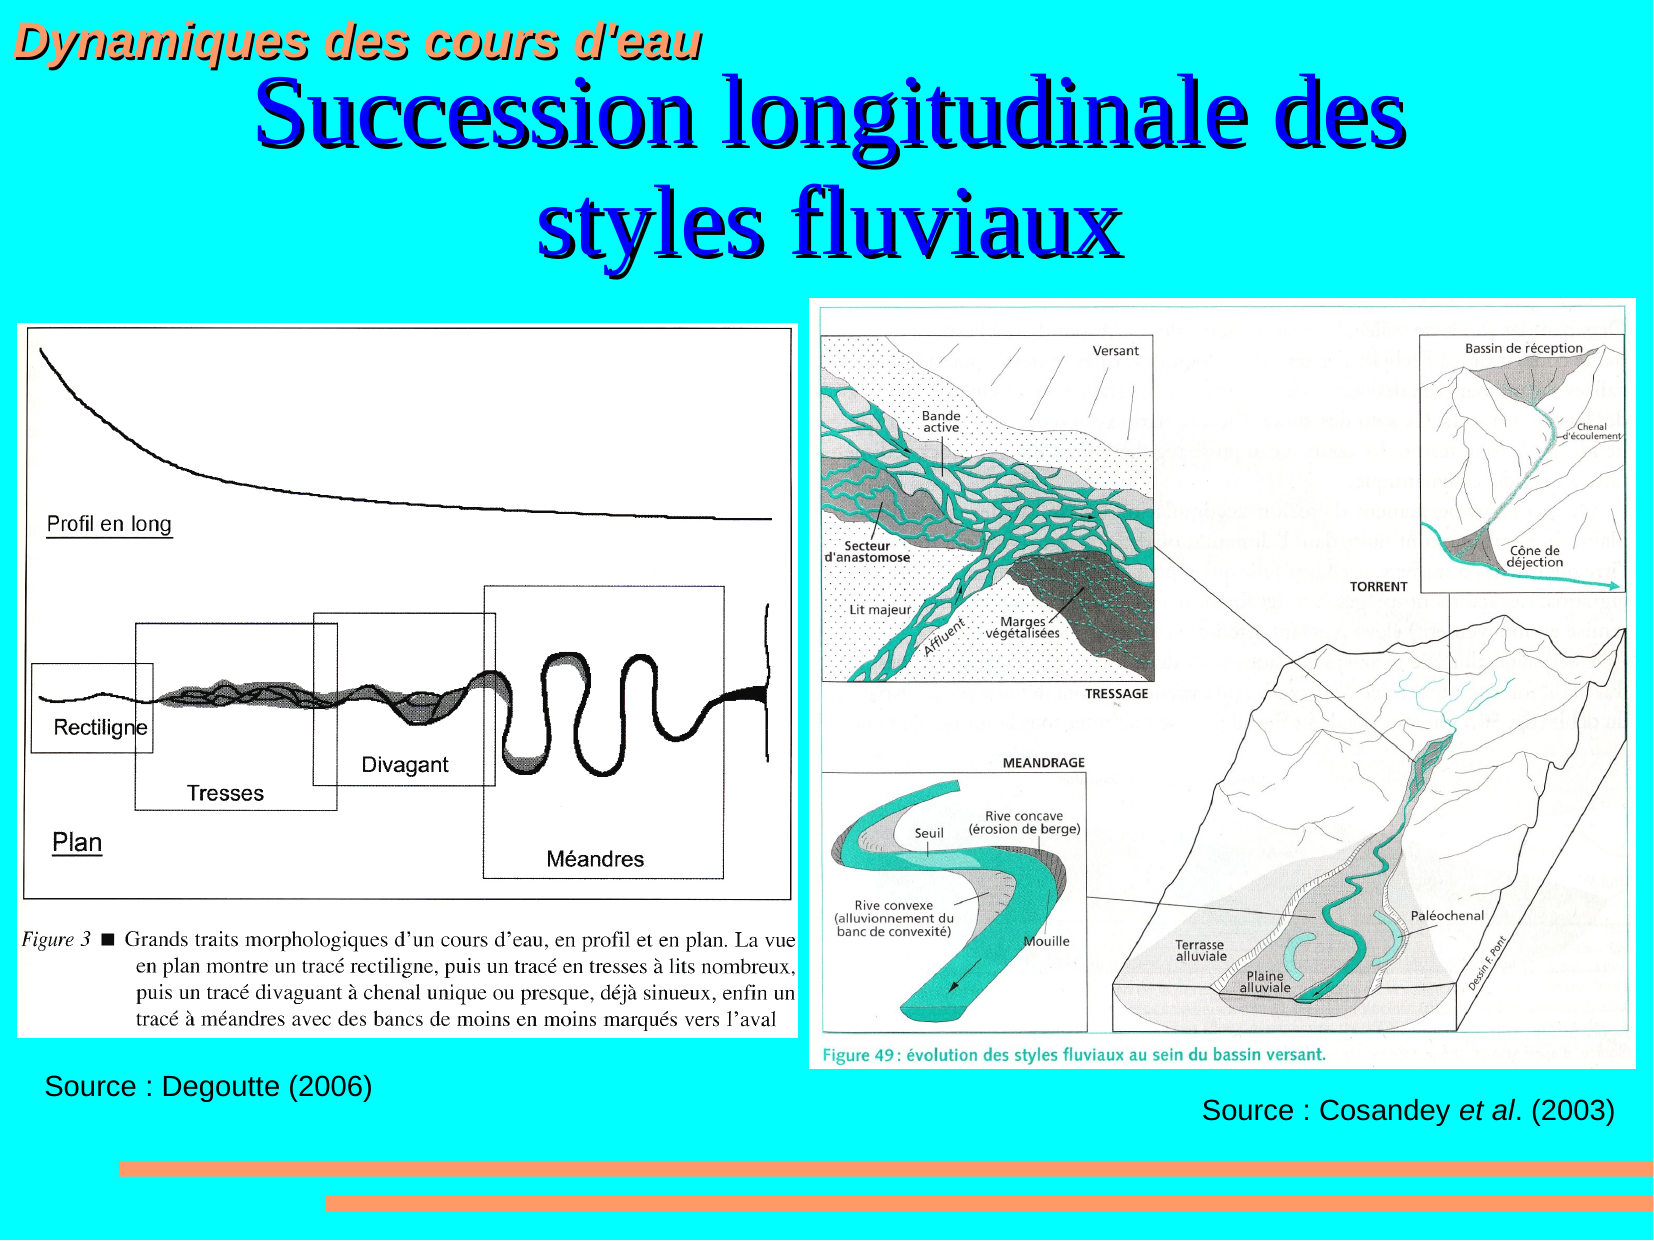

# Dynamiques des cours d'eau
Succession longitudinale des styles fluviaux
Source : Degoutte (2006)
Source : Cosandey et al. (2003)